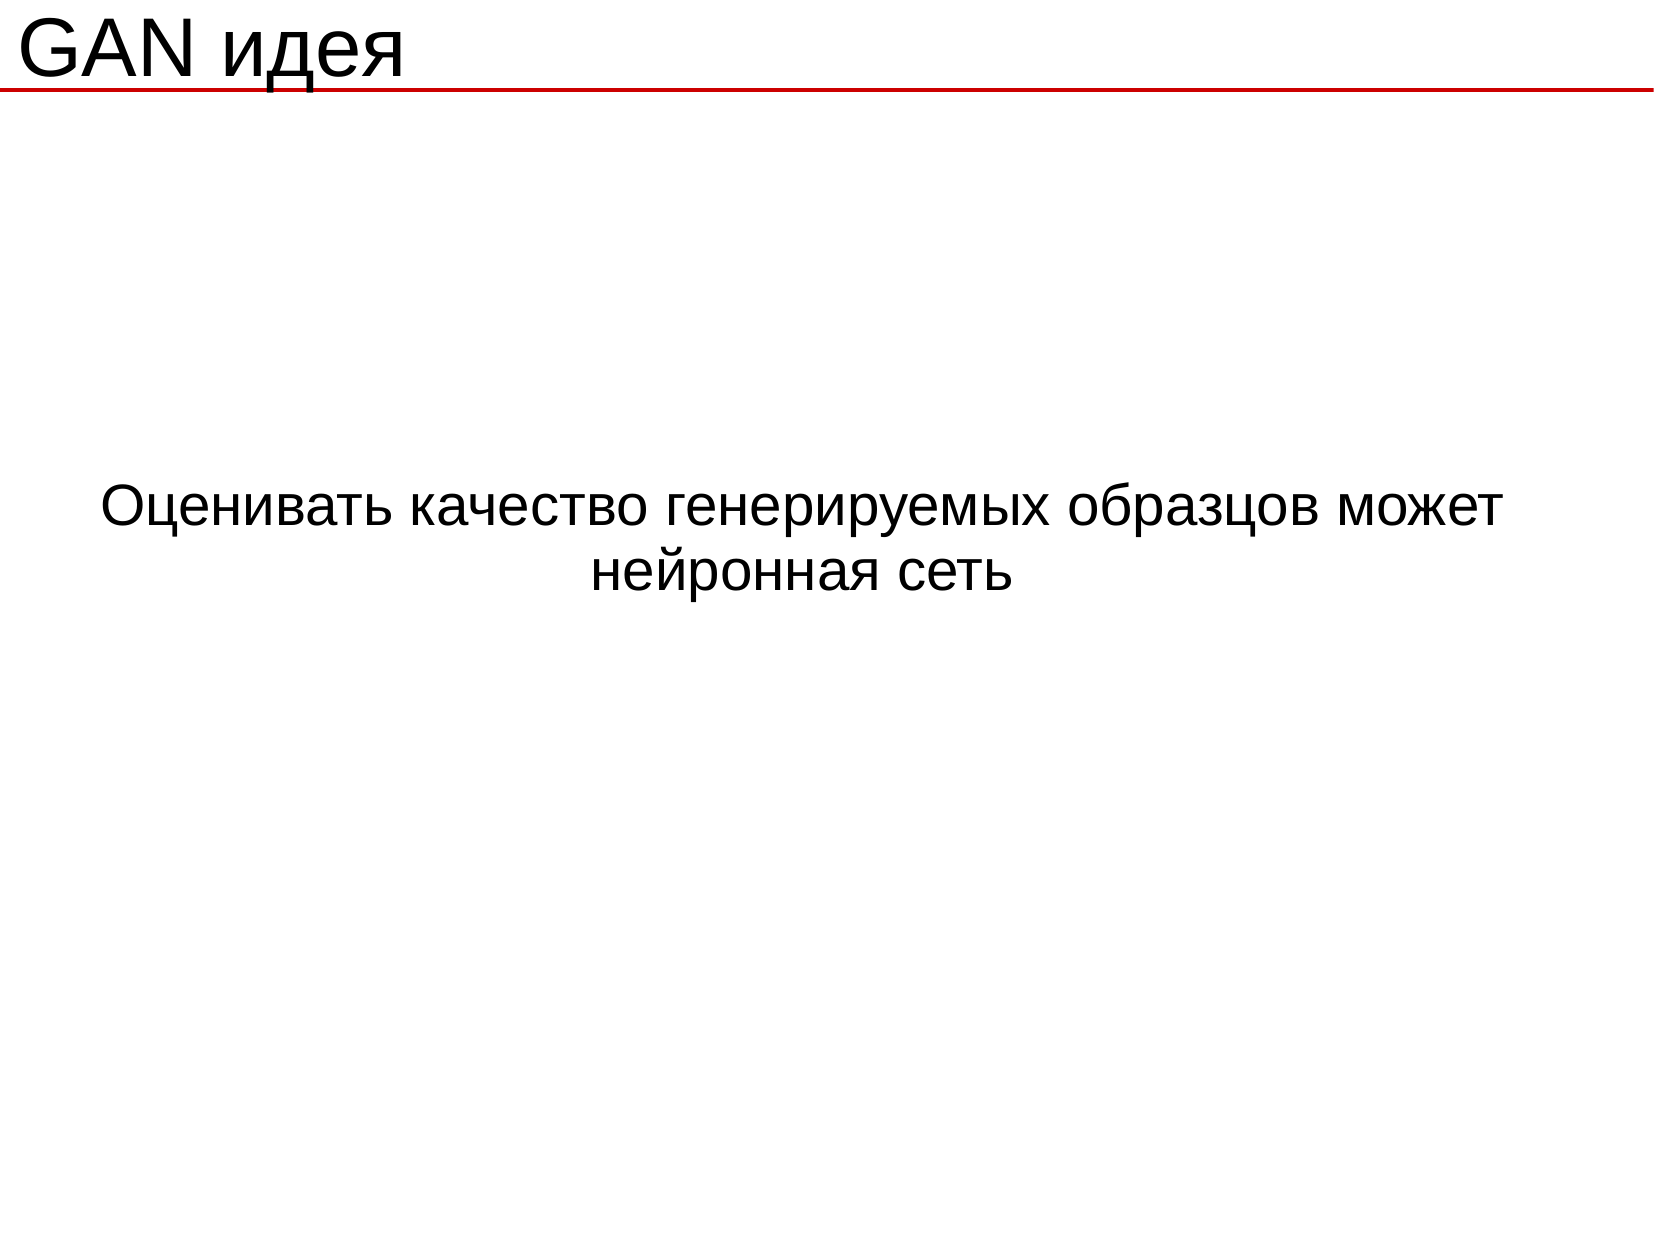

# GAN идея
Оценивать качество генерируемых образцов может нейронная сеть